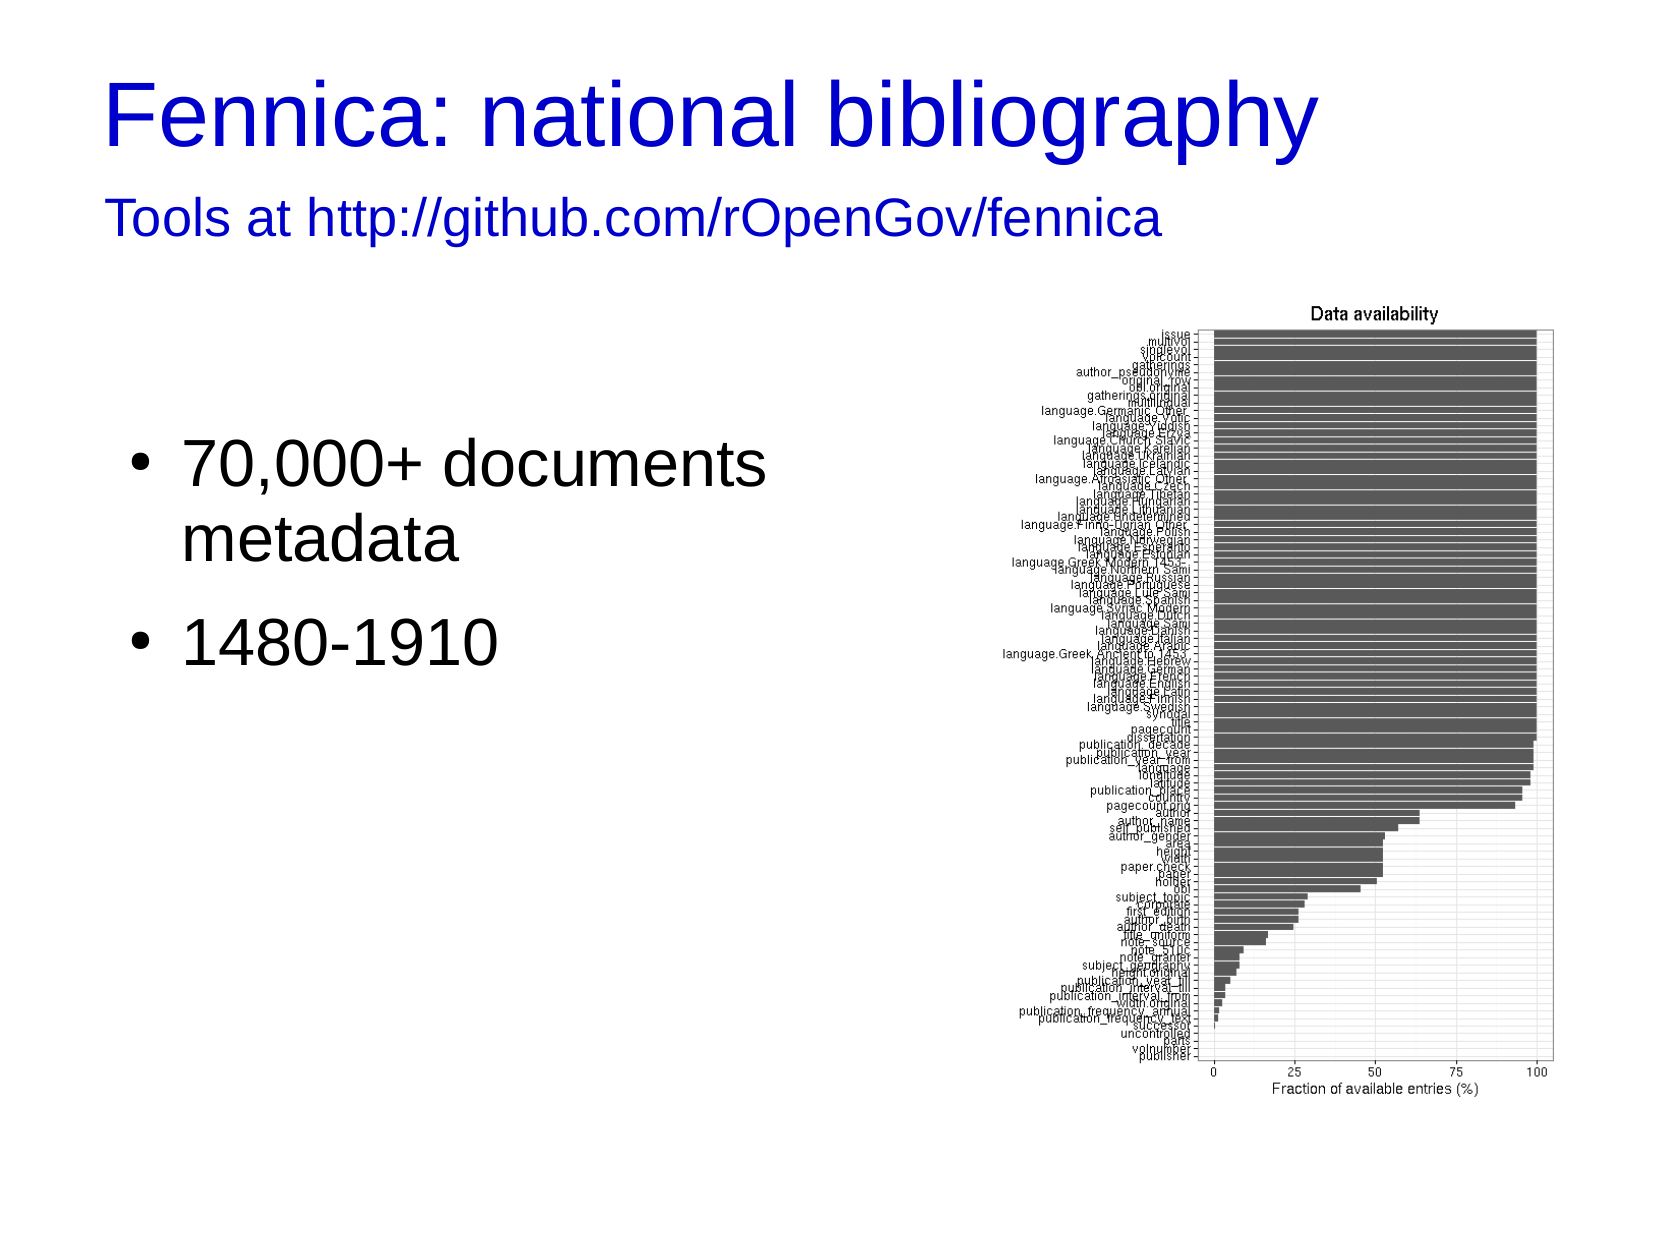

# Fennica: national bibliography
Tools at http://github.com/rOpenGov/fennica
70,000+ documents metadata
1480-1910